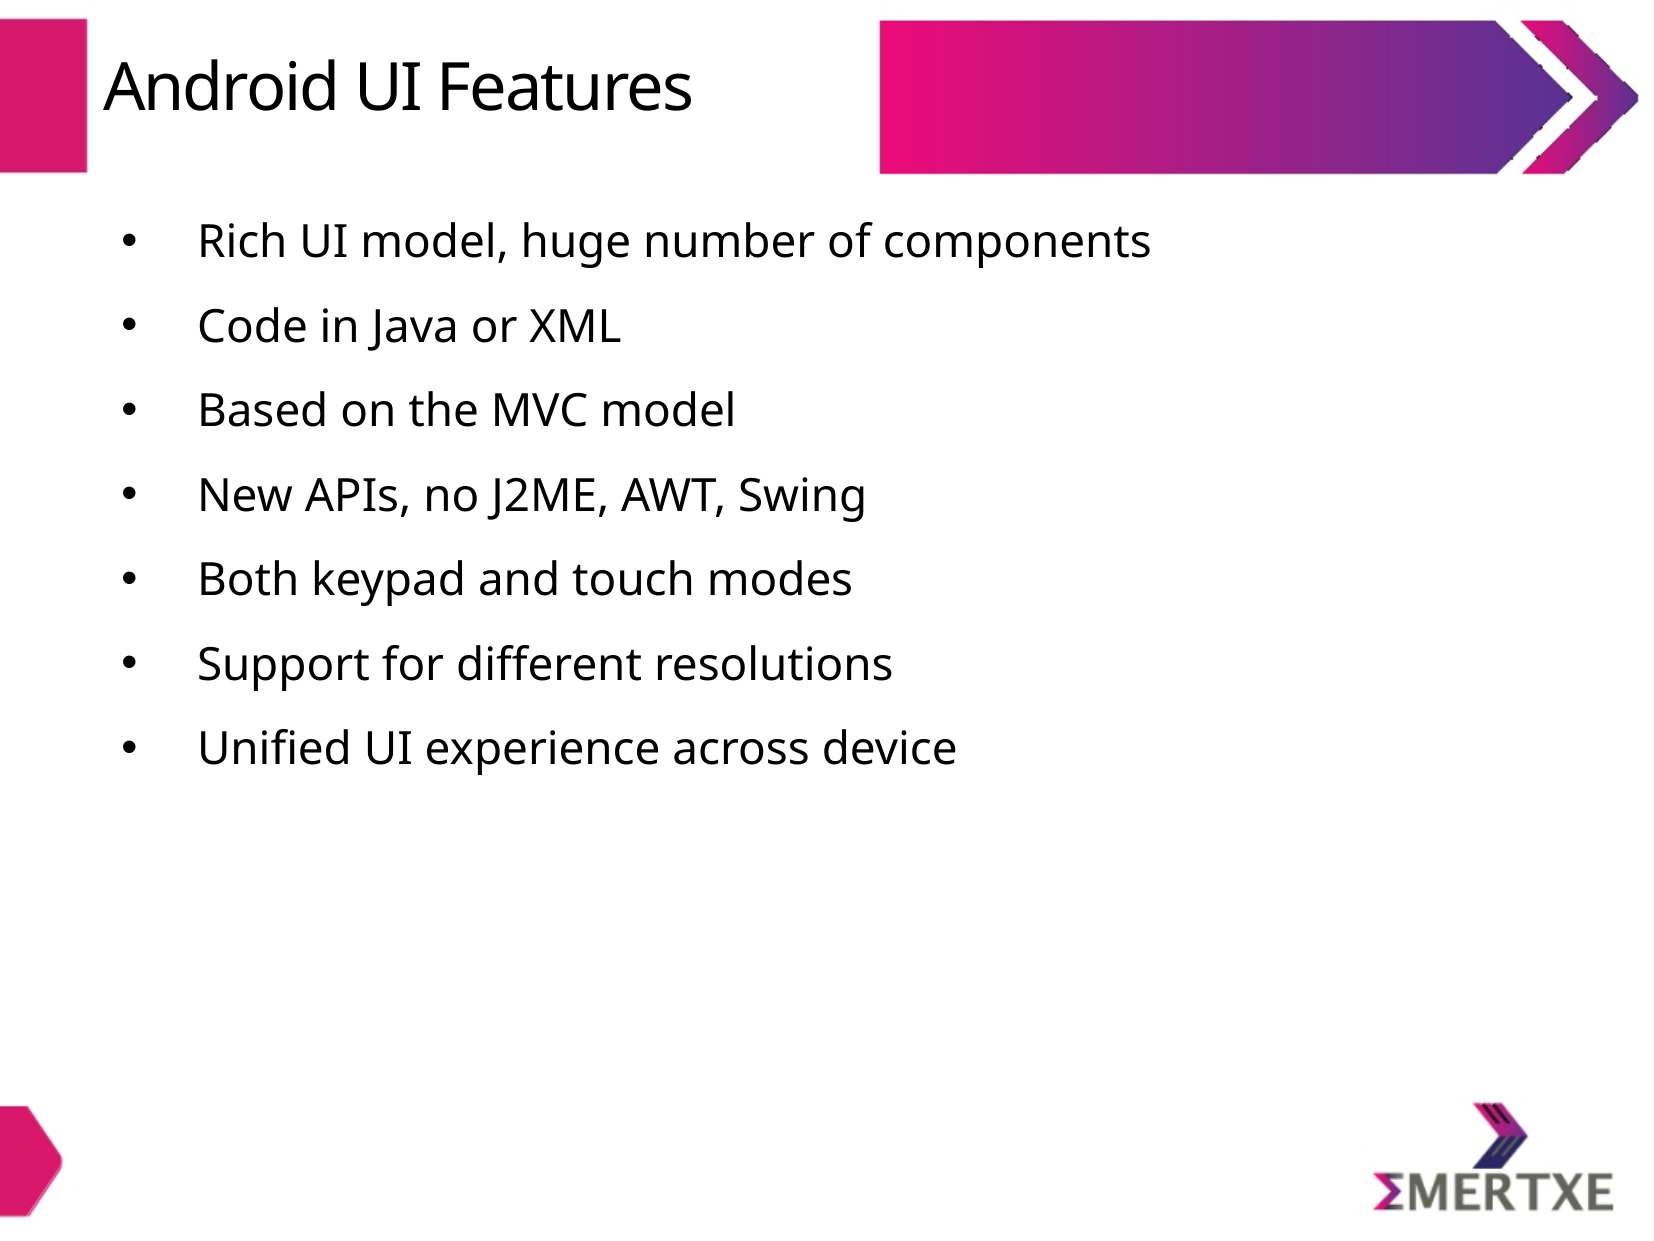

# Android UI Features
Rich UI model, huge number of components
Code in Java or XML
Based on the MVC model
New APIs, no J2ME, AWT, Swing
Both keypad and touch modes
Support for different resolutions
Unified UI experience across device